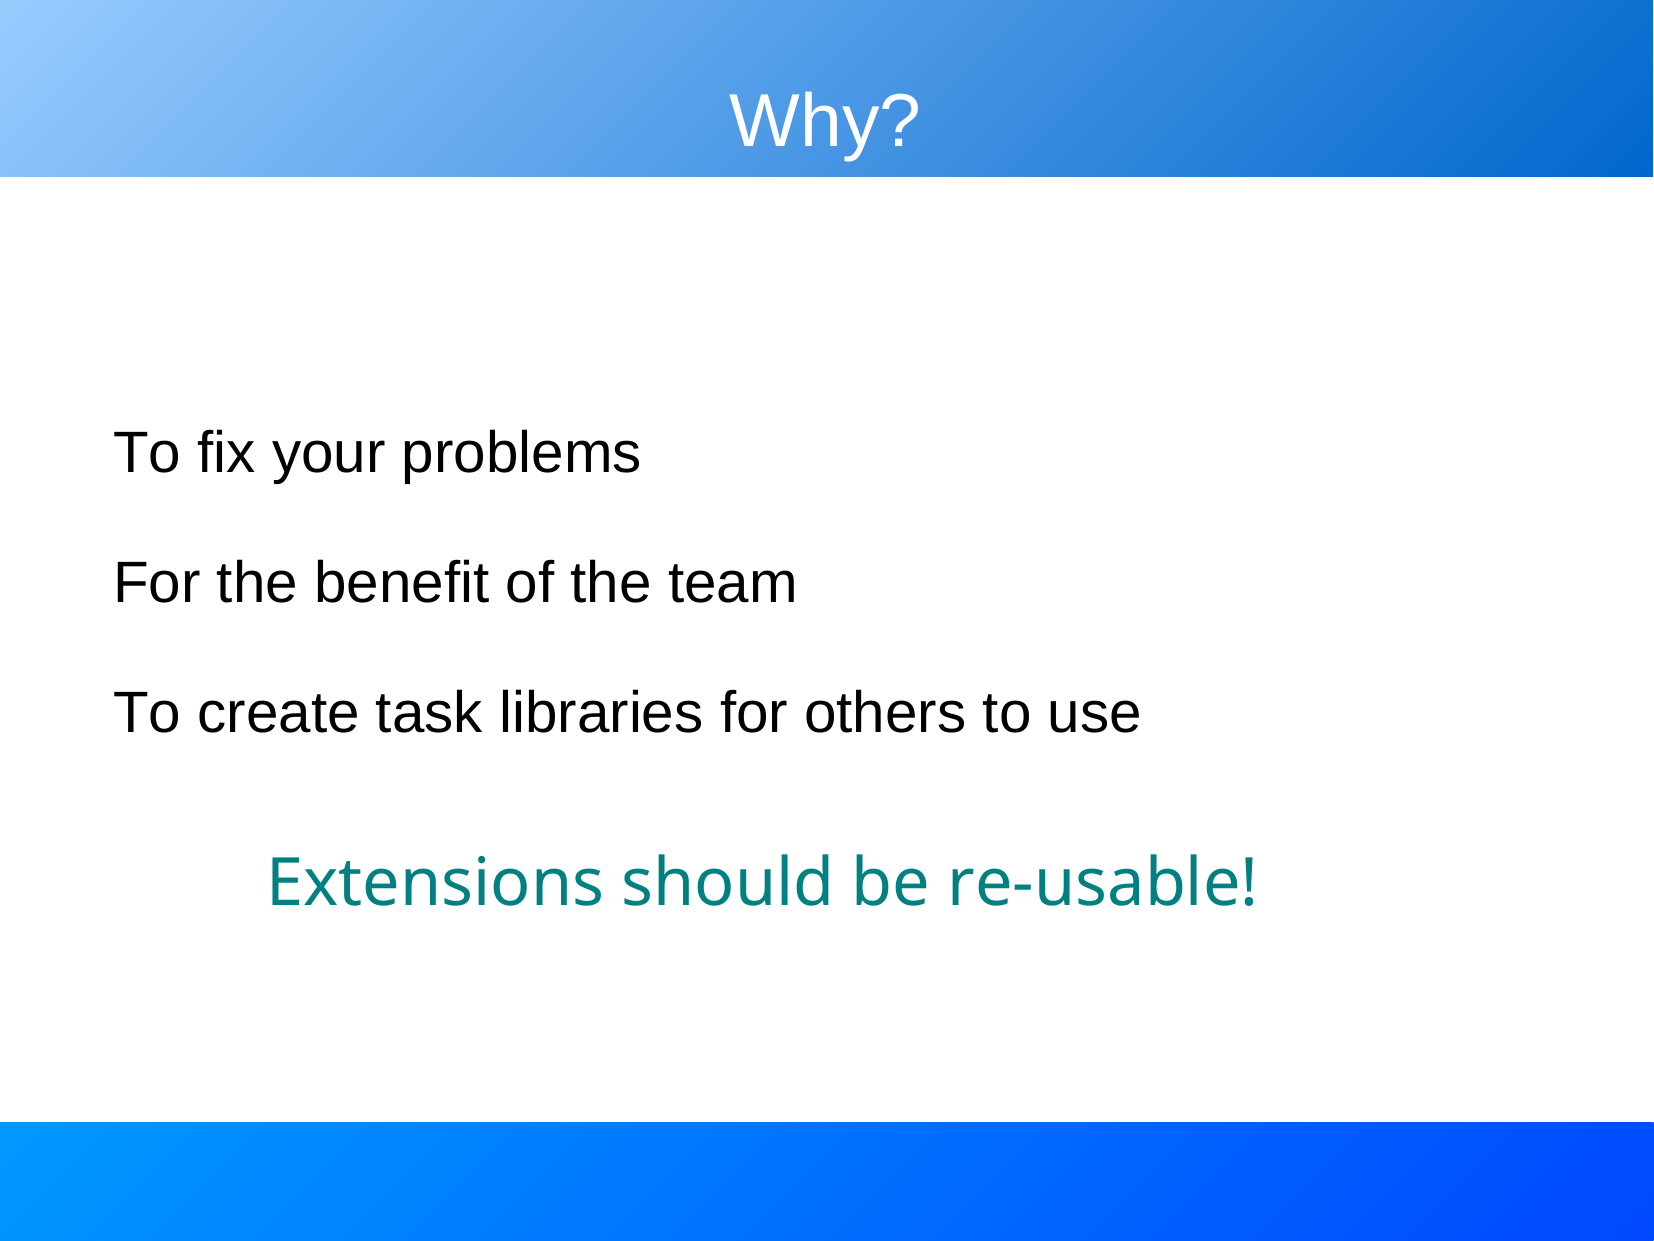

# Why?
To fix your problems
For the benefit of the team
To create task libraries for others to use
Extensions should be re-usable!